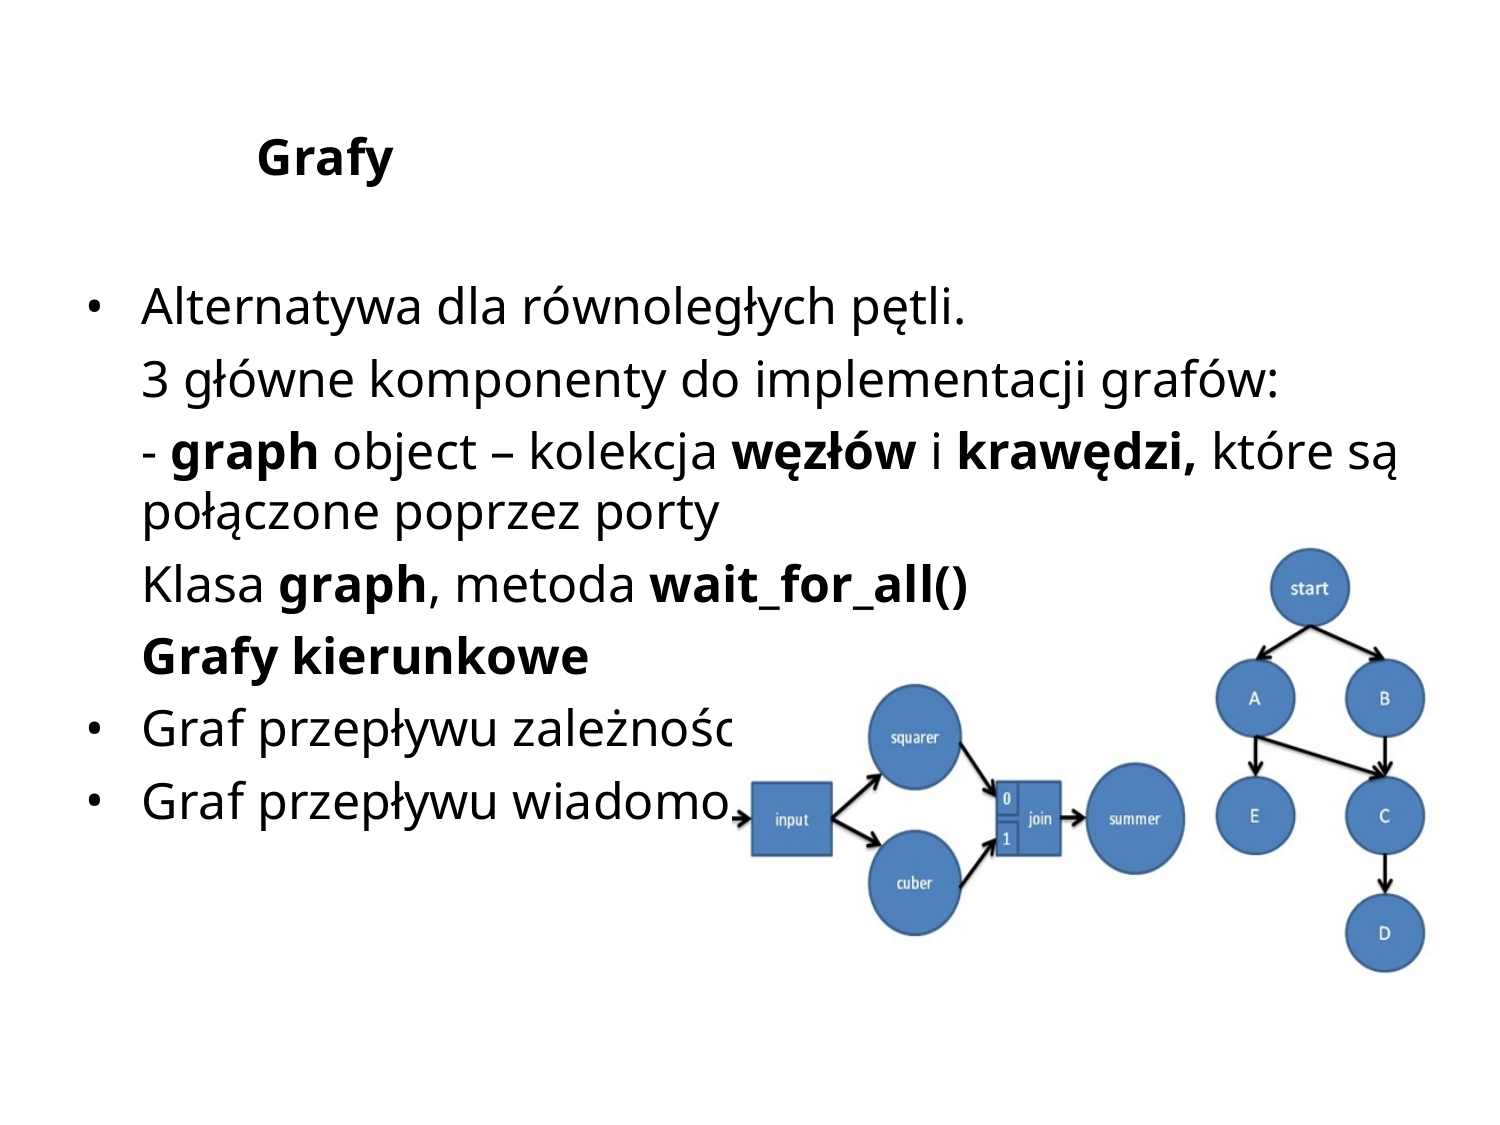

# Grafy
Alternatywa dla równoległych pętli.
3 główne komponenty do implementacji grafów:
- graph object – kolekcja węzłów i krawędzi, które są połączone poprzez porty
Klasa graph, metoda wait_for_all()
Grafy kierunkowe
Graf przepływu zależności
Graf przepływu wiadomości